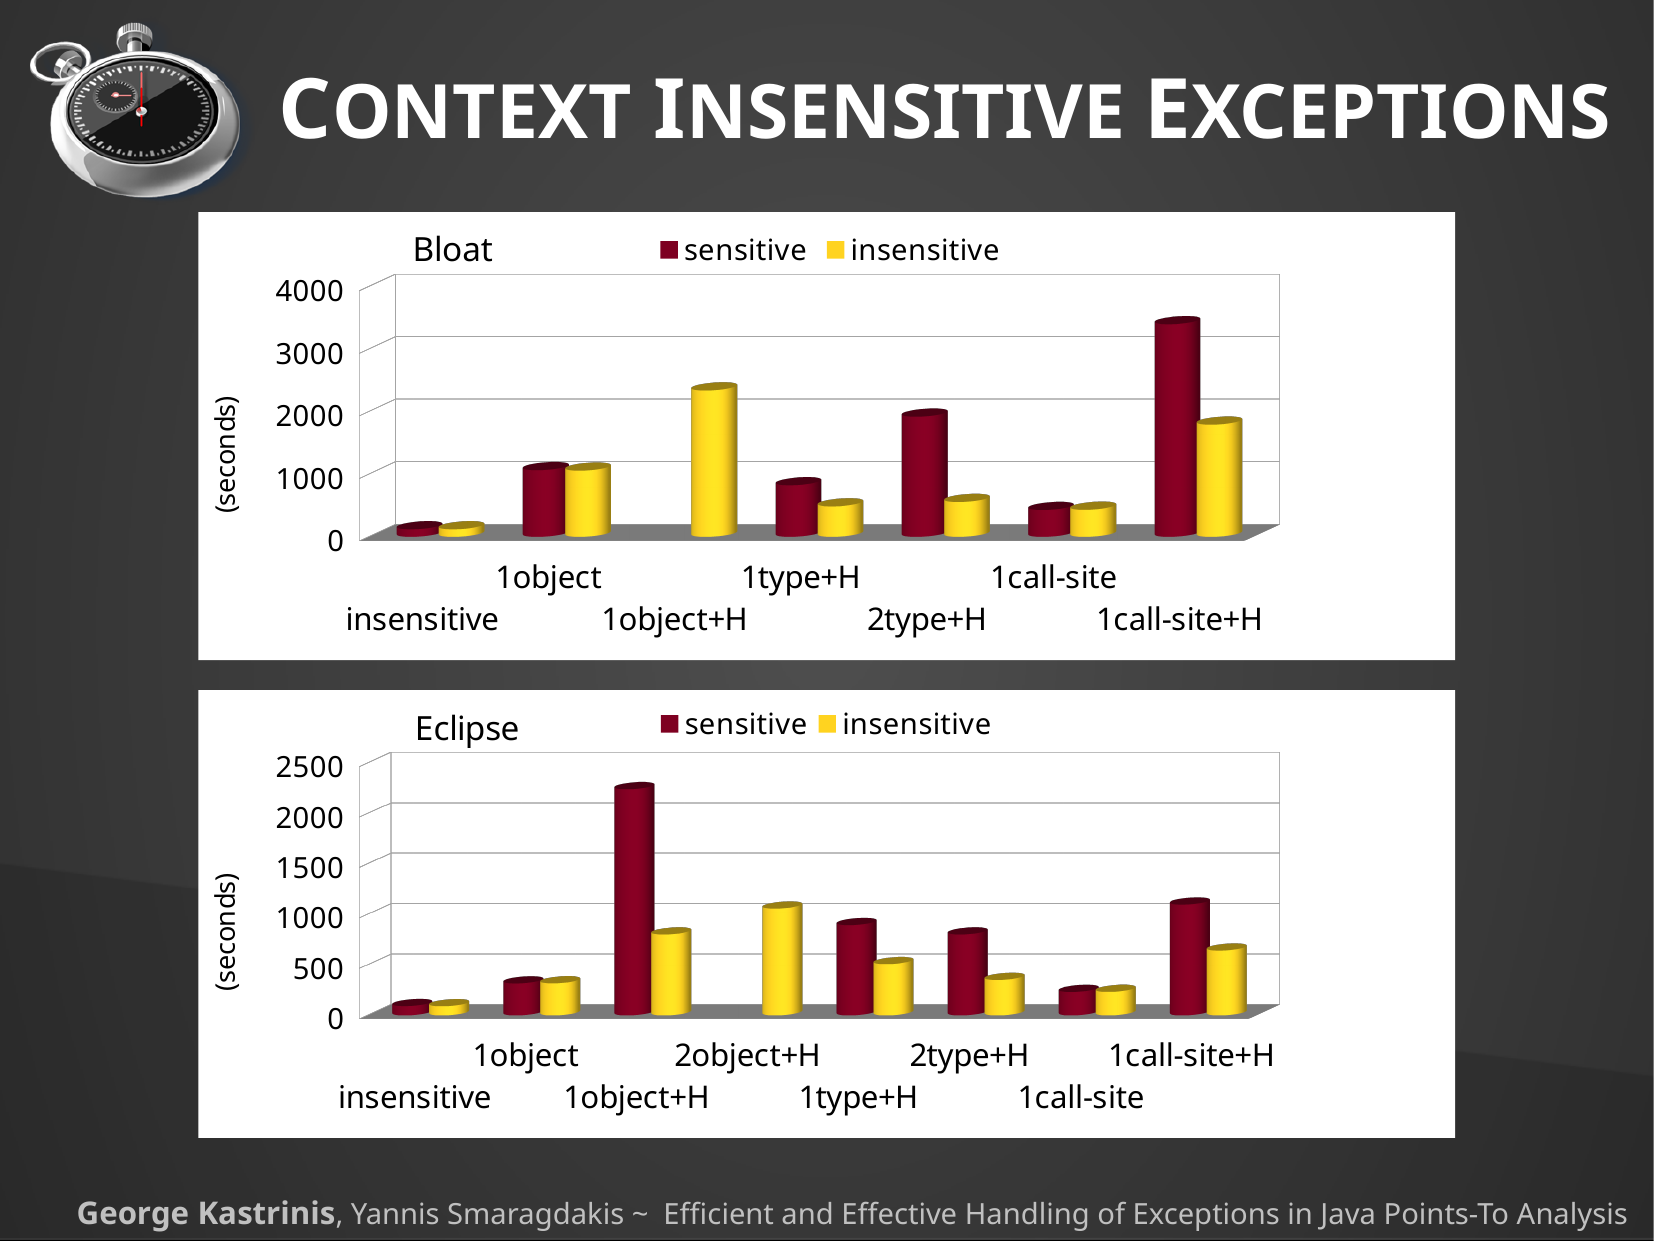

CONTEXT INSENSITIVE EXCEPTIONS
[unsupported chart]
[unsupported chart]